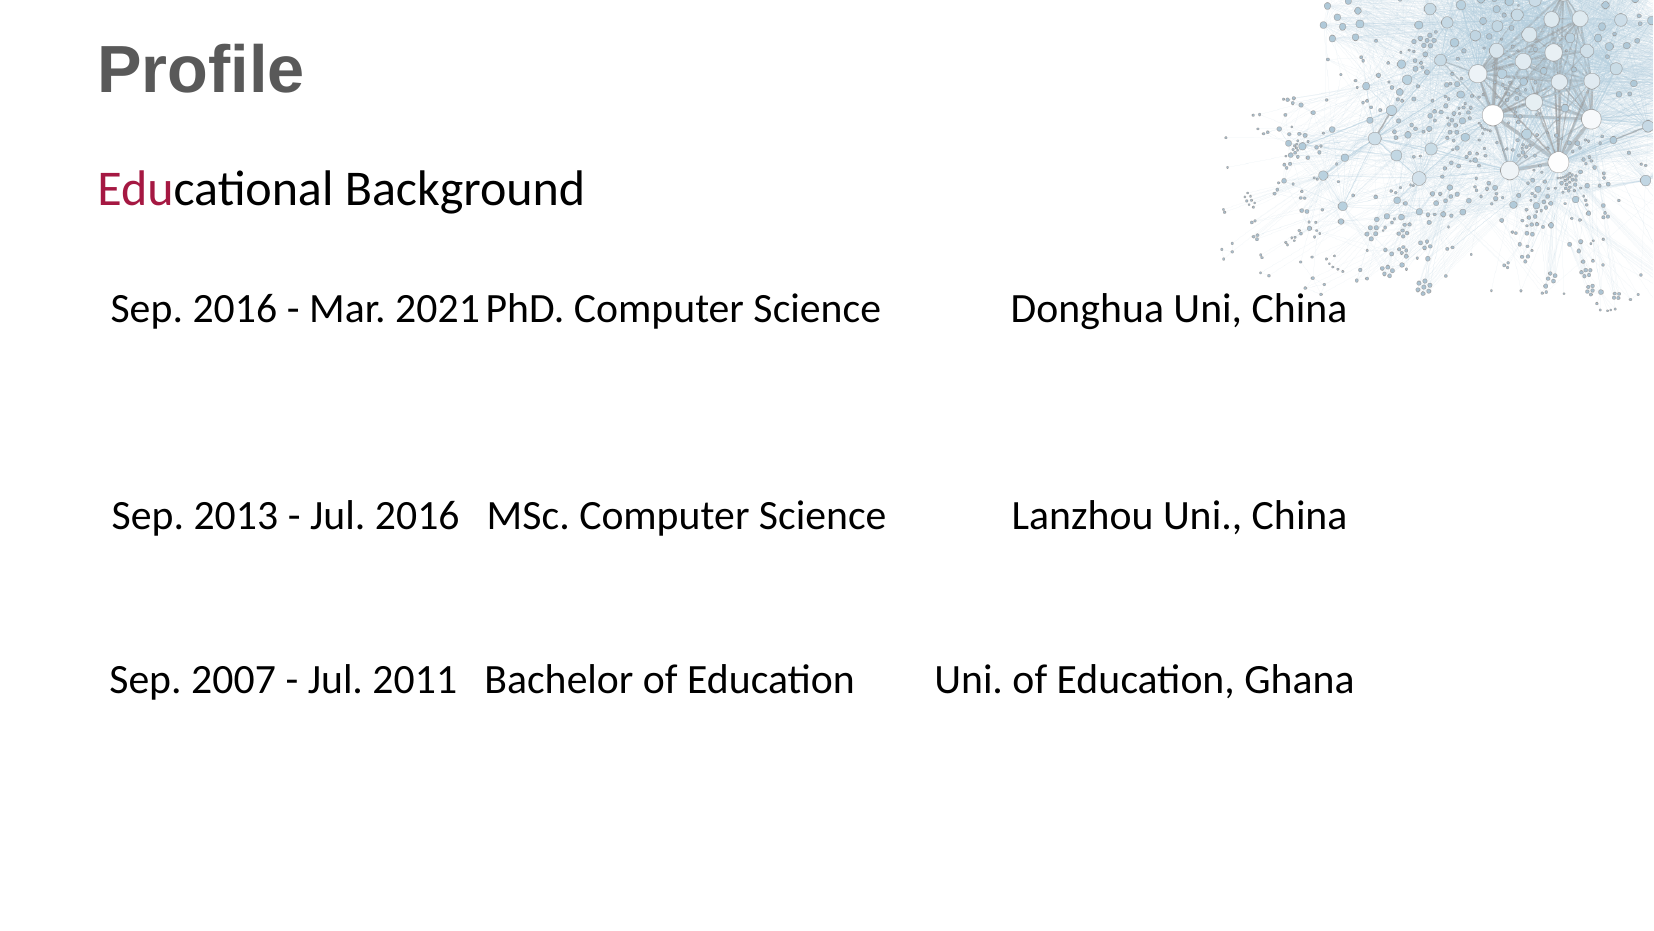

# Profile
Educational Background
Sep. 2016 - Mar. 2021	PhD. Computer Science		Donghua Uni, China
Sep. 2013 - Jul. 2016	MSc. Computer Science		Lanzhou Uni., China
Sep. 2007 - Jul. 2011	Bachelor of Education		Uni. of Education, Ghana